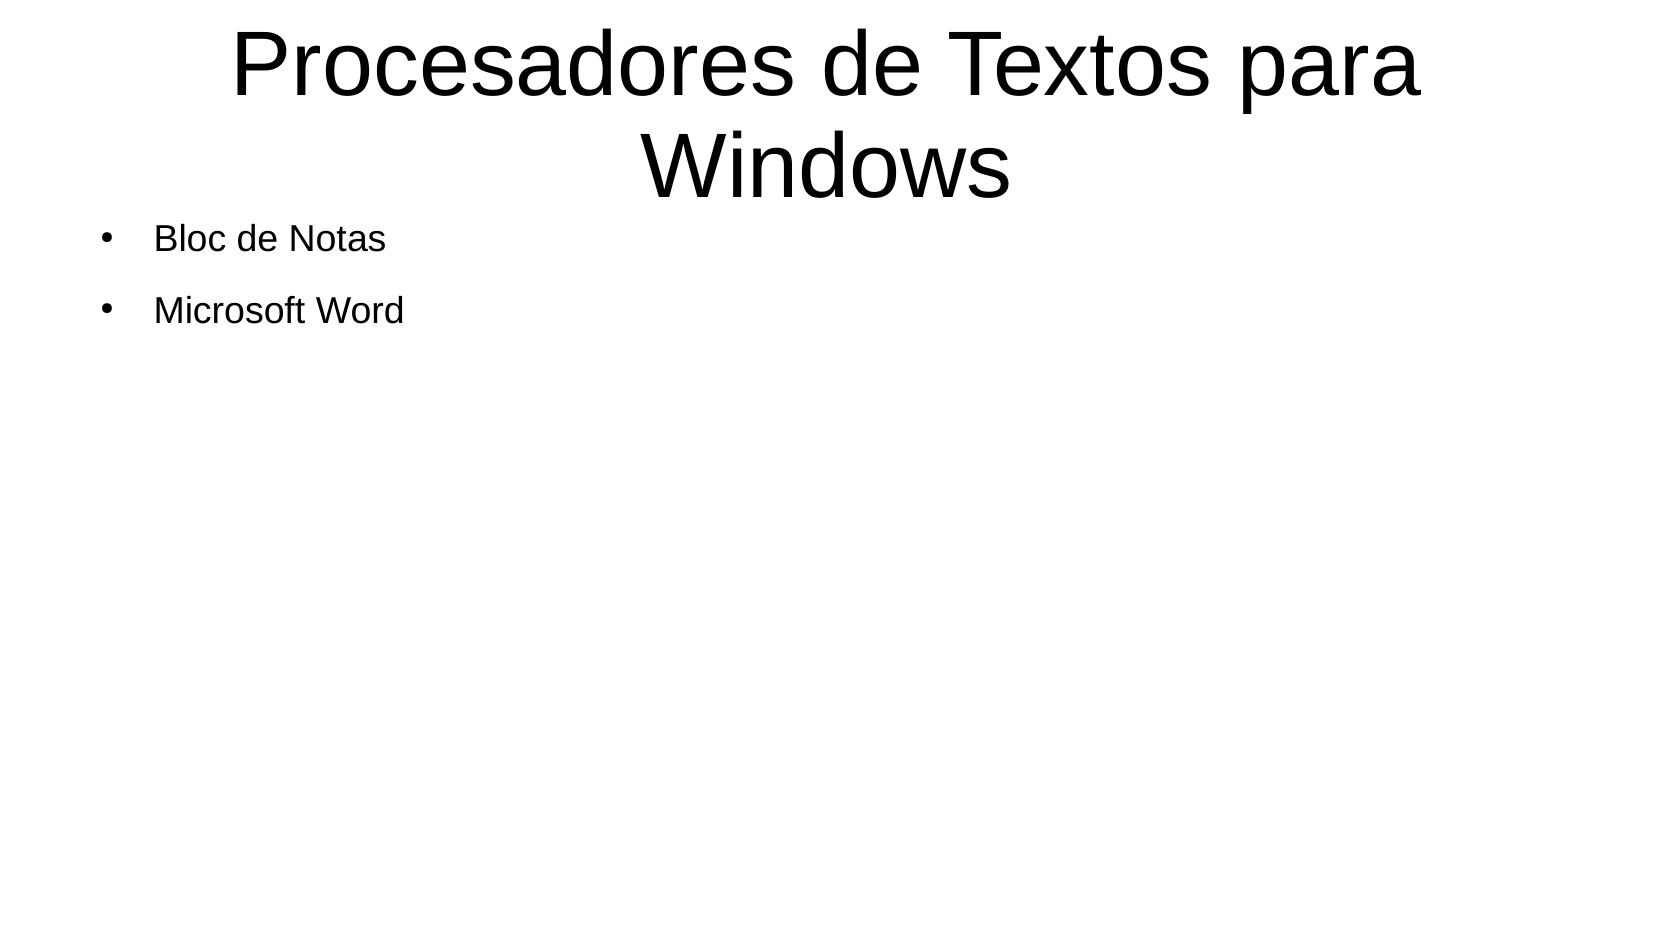

# Procesadores de Textos para Windows
Bloc de Notas
Microsoft Word